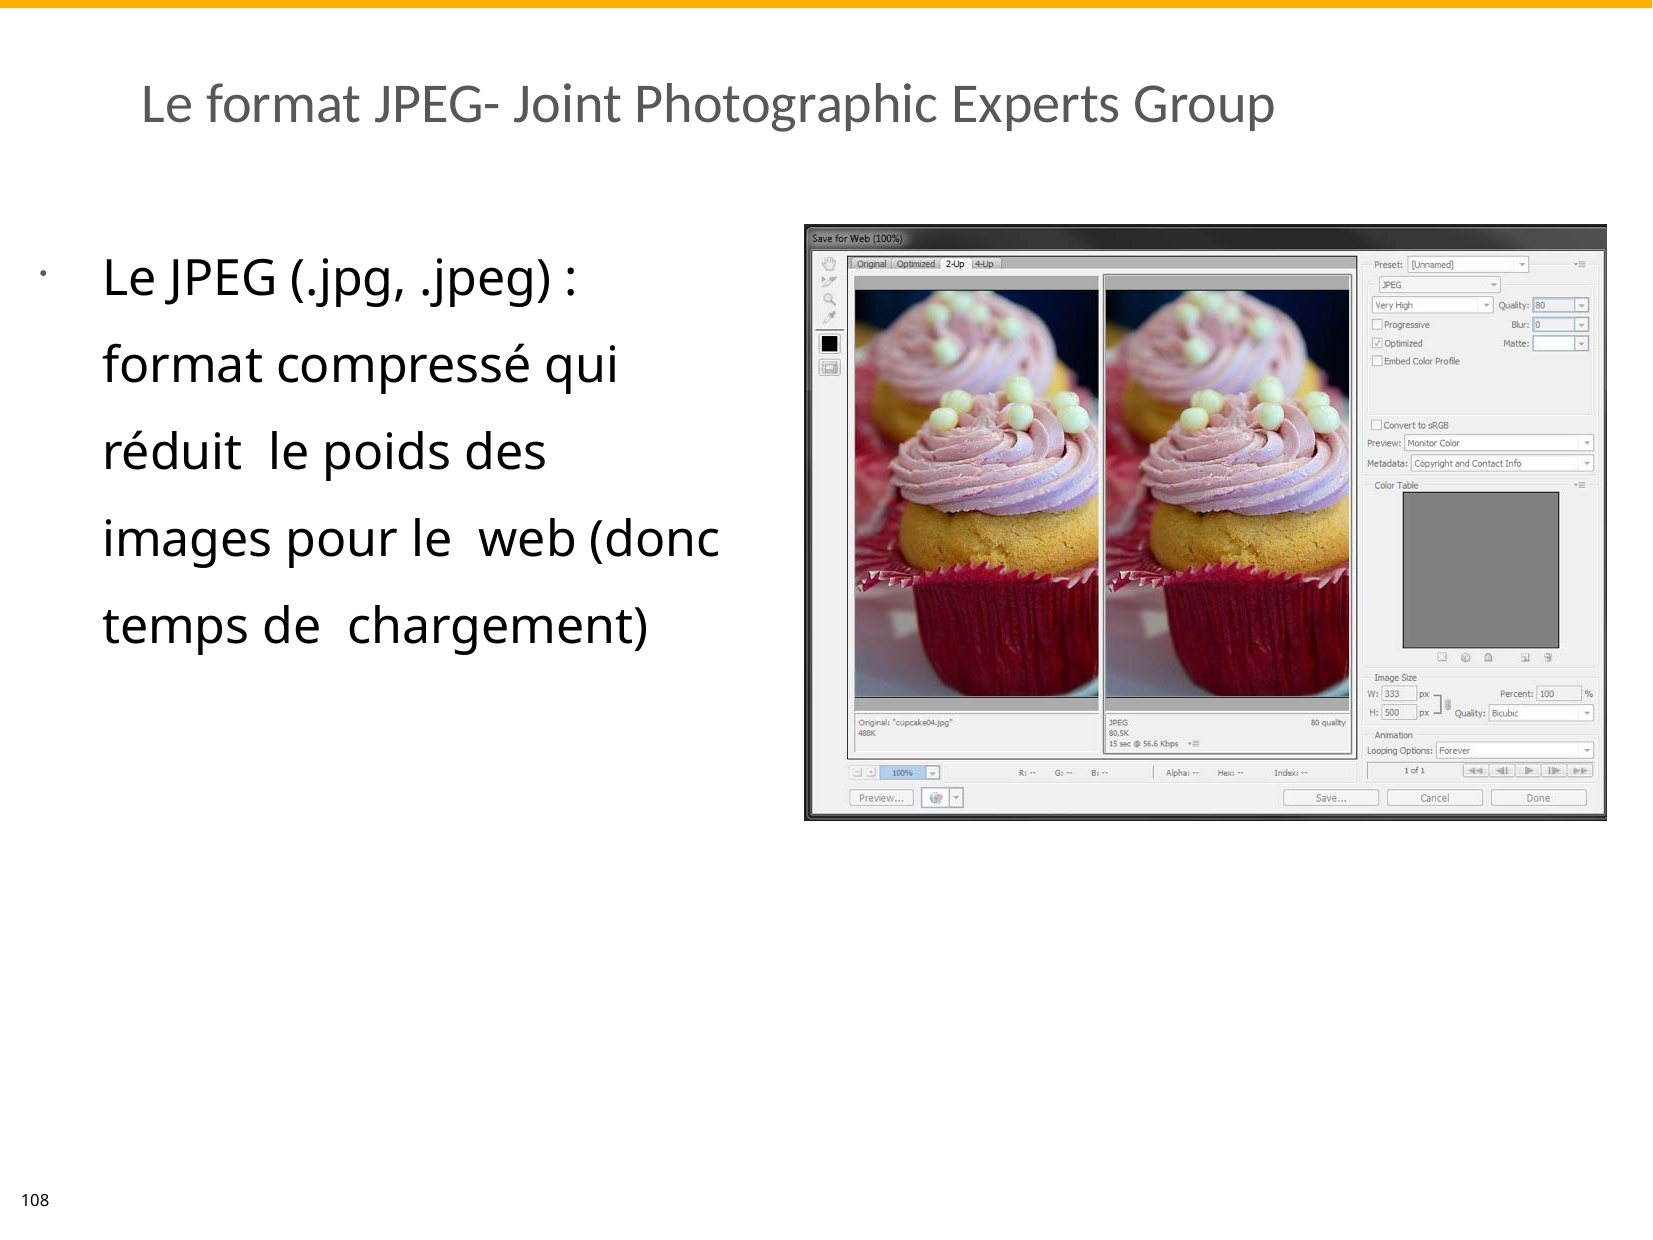

# Le format JPEG- Joint Photographic Experts Group
Le JPEG (.jpg, .jpeg) : format compressé qui réduit le poids des images pour le web (donc temps de chargement)